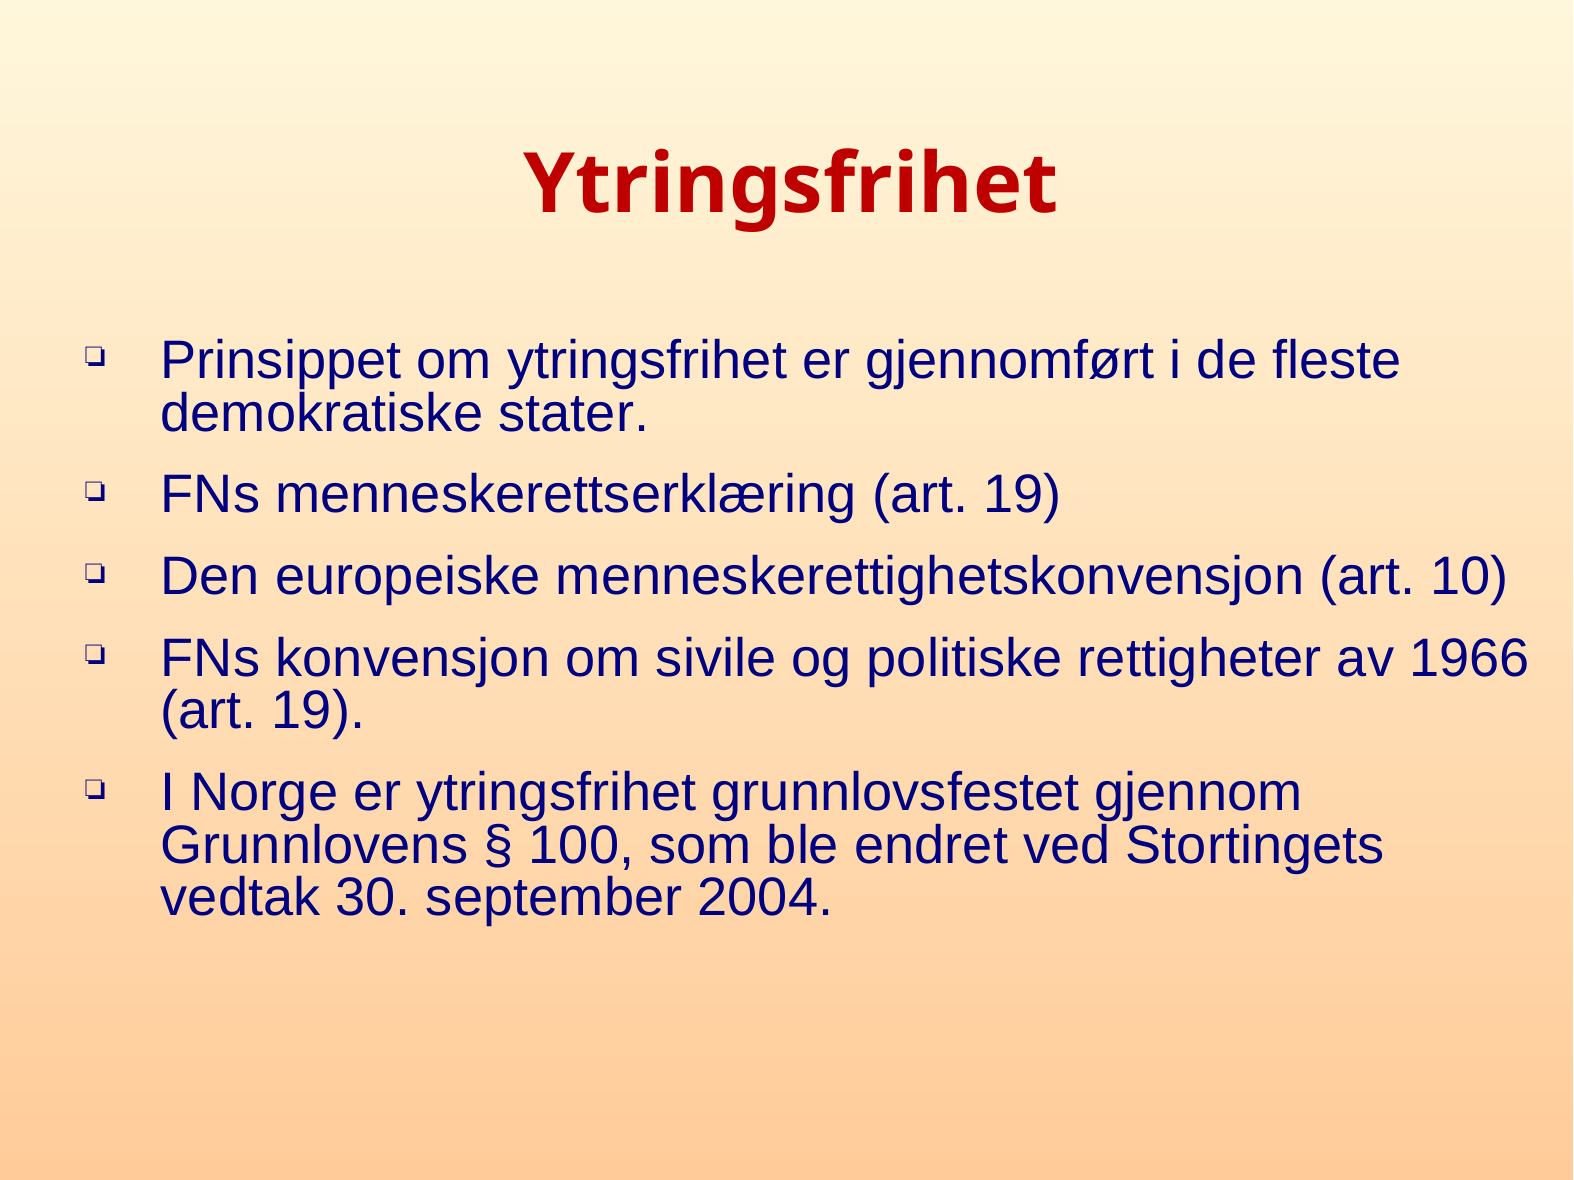

# Ytringsfrihet
Prinsippet om ytringsfrihet er gjennomført i de fleste demokratiske stater.
FNs menneskerettserklæring (art. 19)
Den europeiske menneskerettighetskonvensjon (art. 10)
FNs konvensjon om sivile og politiske rettigheter av 1966 (art. 19).
I Norge er ytringsfrihet grunnlovsfestet gjennom Grunnlovens § 100, som ble endret ved Stortingets vedtak 30. september 2004.